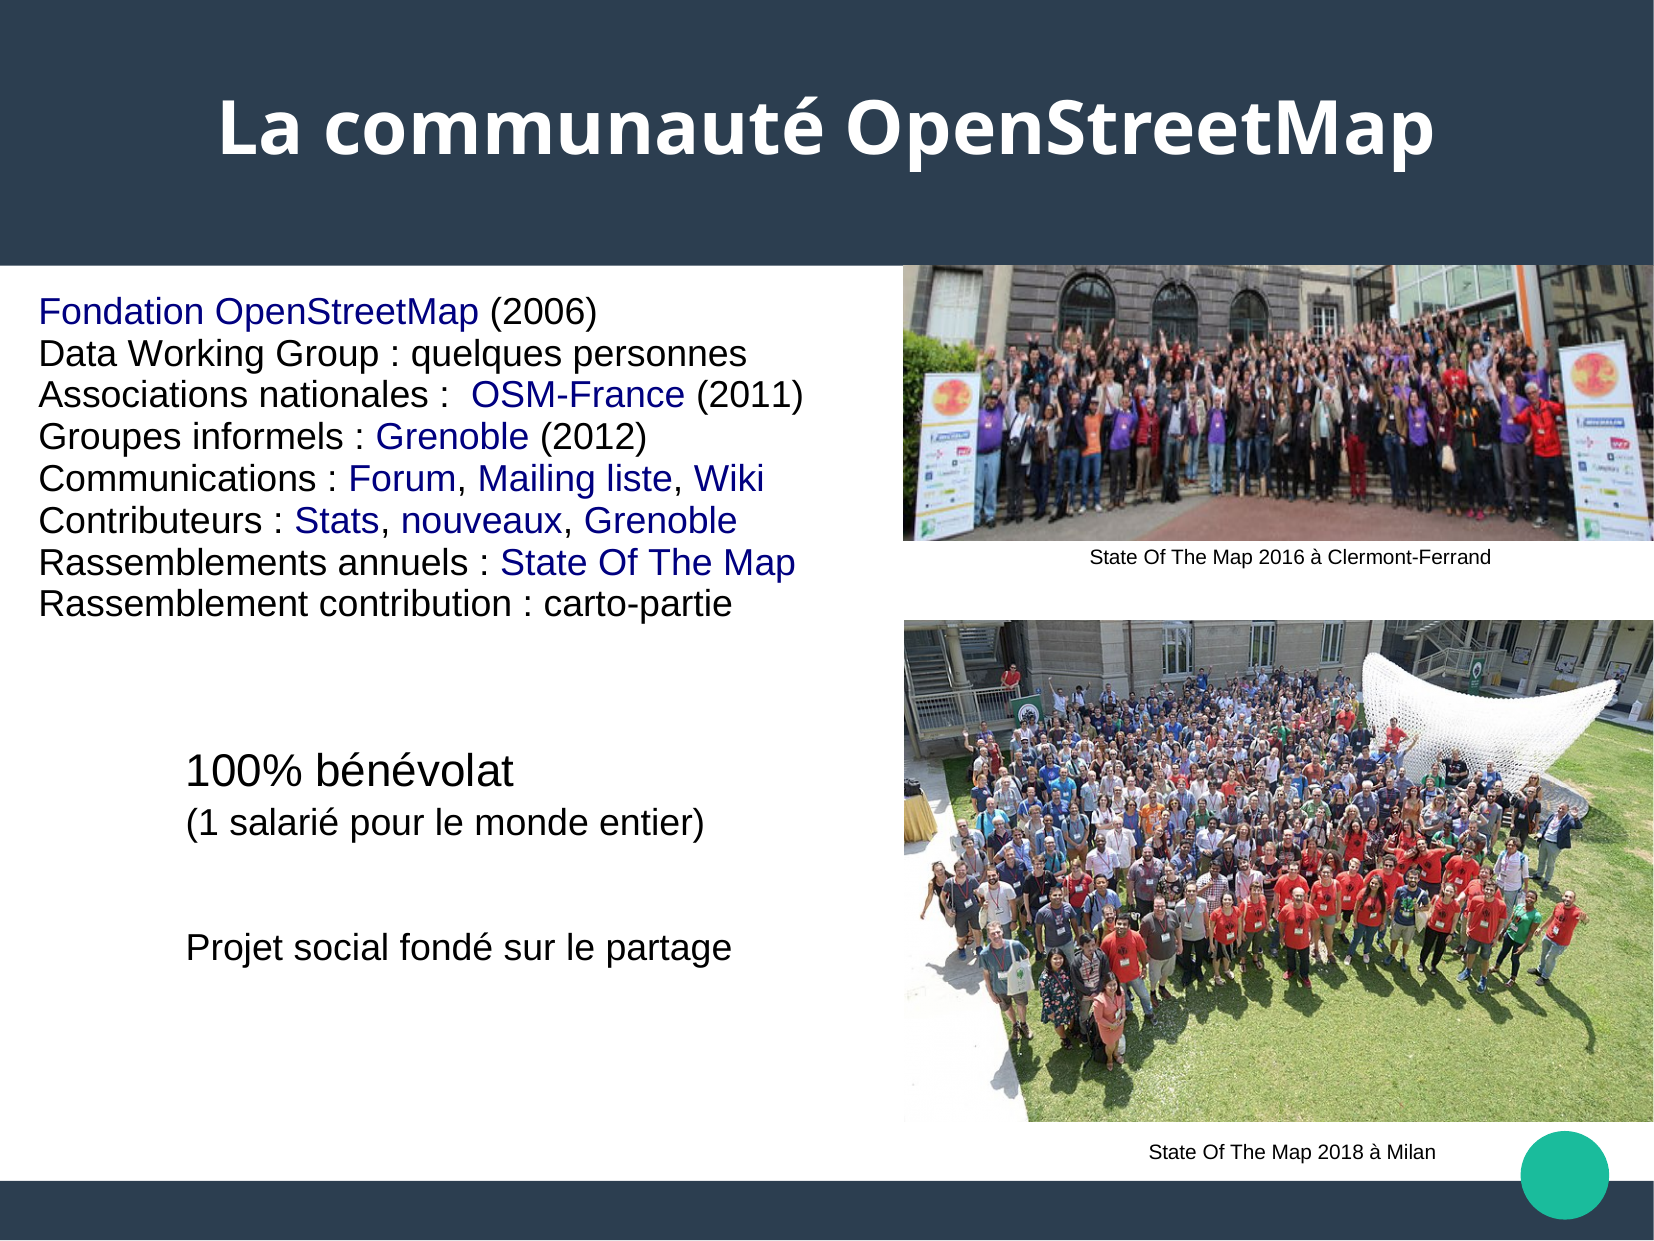

# La communauté OpenStreetMap
Fondation OpenStreetMap (2006)
Data Working Group : quelques personnes
Associations nationales : OSM-France (2011)
Groupes informels : Grenoble (2012)
Communications : Forum, Mailing liste, Wiki
Contributeurs : Stats, nouveaux, Grenoble
Rassemblements annuels : State Of The Map
Rassemblement contribution : carto-partie
		100% bénévolat
		(1 salarié pour le monde entier)
		Projet social fondé sur le partage
State Of The Map 2016 à Clermont-Ferrand
State Of The Map 2018 à Milan